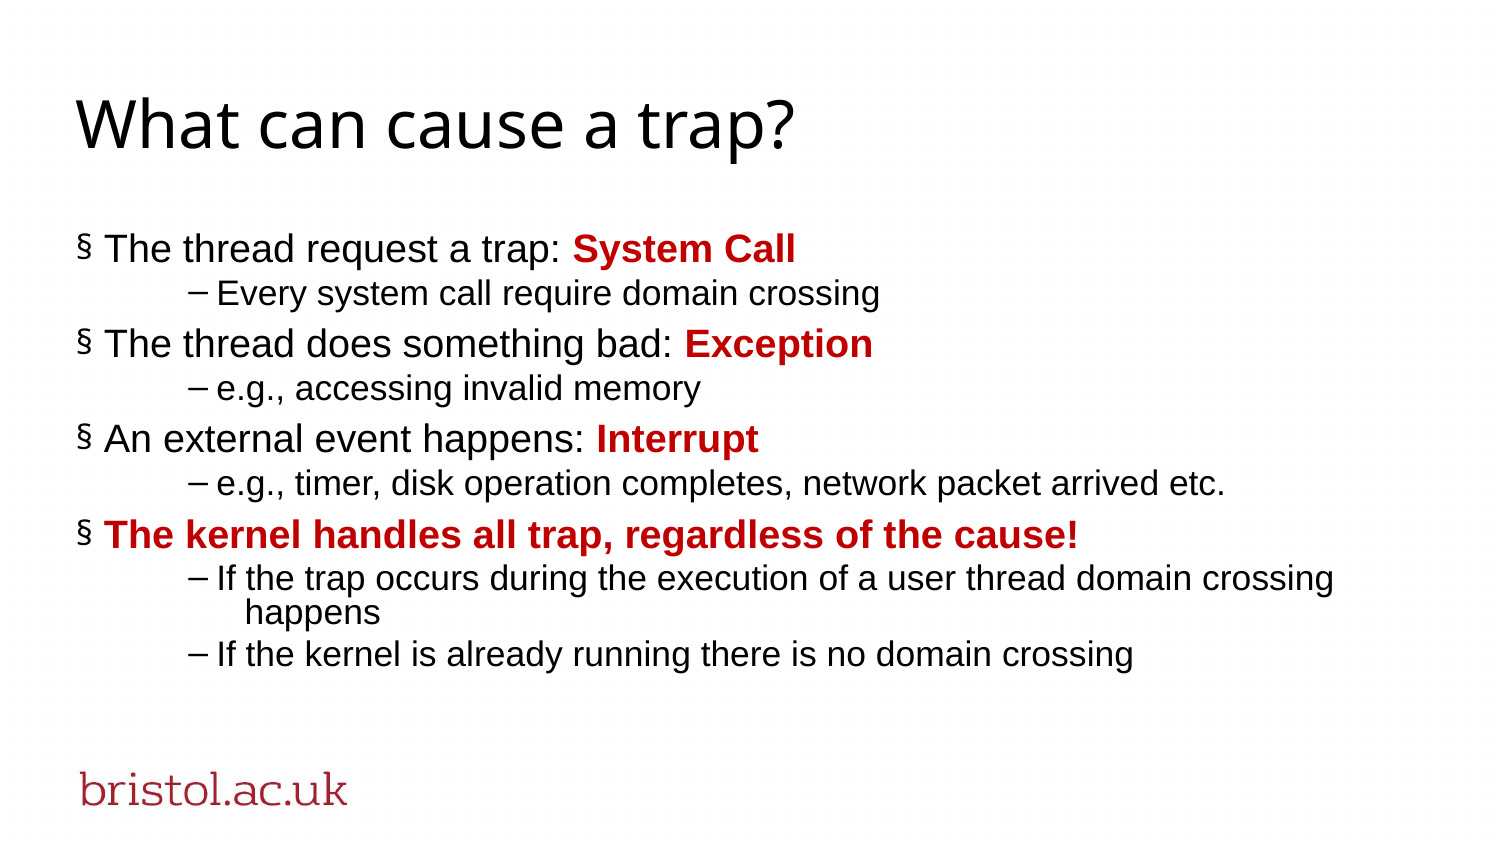

# What can cause a trap?
The thread request a trap: System Call
Every system call require domain crossing
The thread does something bad: Exception
e.g., accessing invalid memory
An external event happens: Interrupt
e.g., timer, disk operation completes, network packet arrived etc.
The kernel handles all trap, regardless of the cause!
If the trap occurs during the execution of a user thread domain crossing happens
If the kernel is already running there is no domain crossing